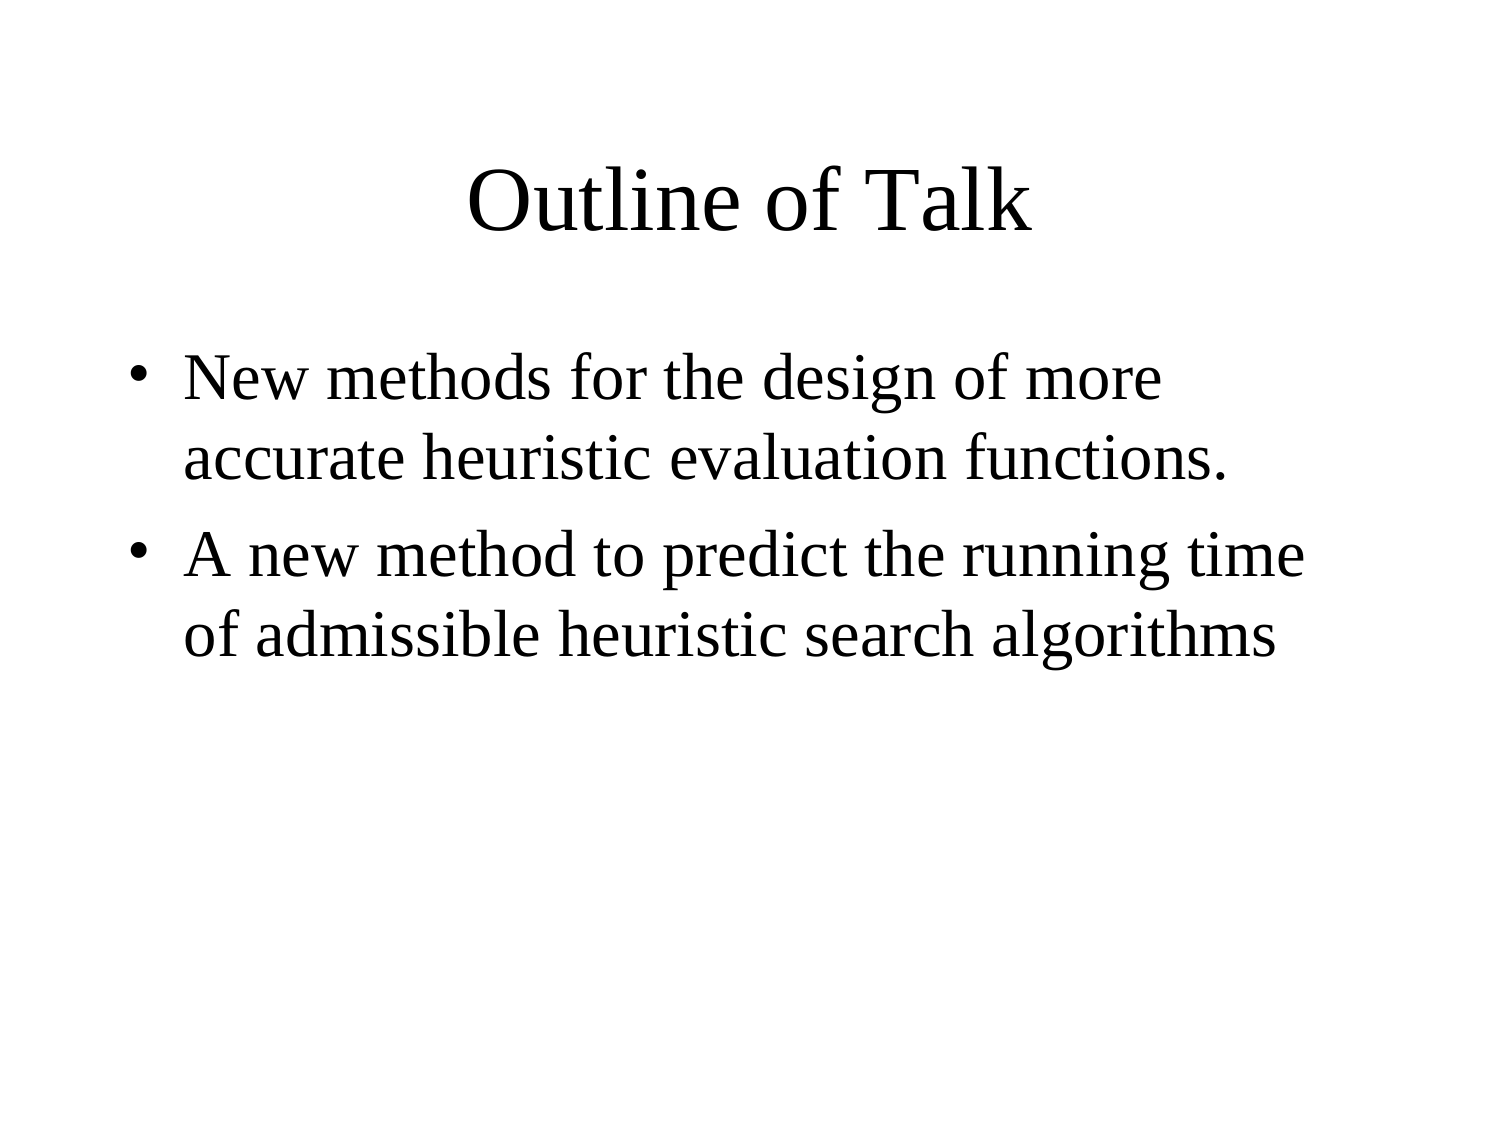

# Outline of Talk
New methods for the design of more accurate heuristic evaluation functions.
A new method to predict the running time of admissible heuristic search algorithms